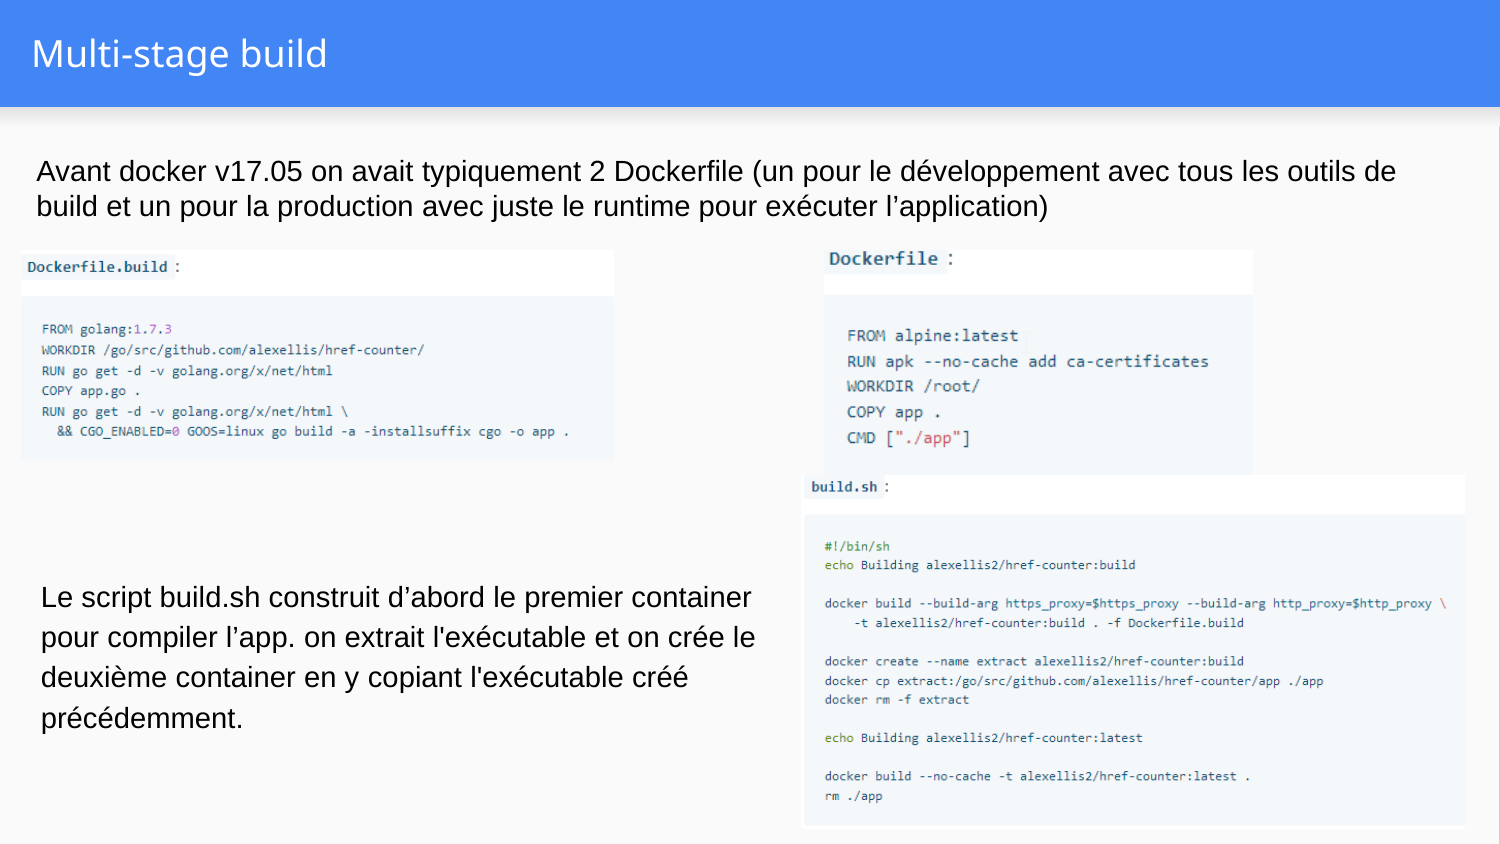

# Multi-stage build
Avant docker v17.05 on avait typiquement 2 Dockerfile (un pour le développement avec tous les outils de build et un pour la production avec juste le runtime pour exécuter l’application)
Le script build.sh construit d’abord le premier container pour compiler l’app. on extrait l'exécutable et on crée le deuxième container en y copiant l'exécutable créé précédemment.